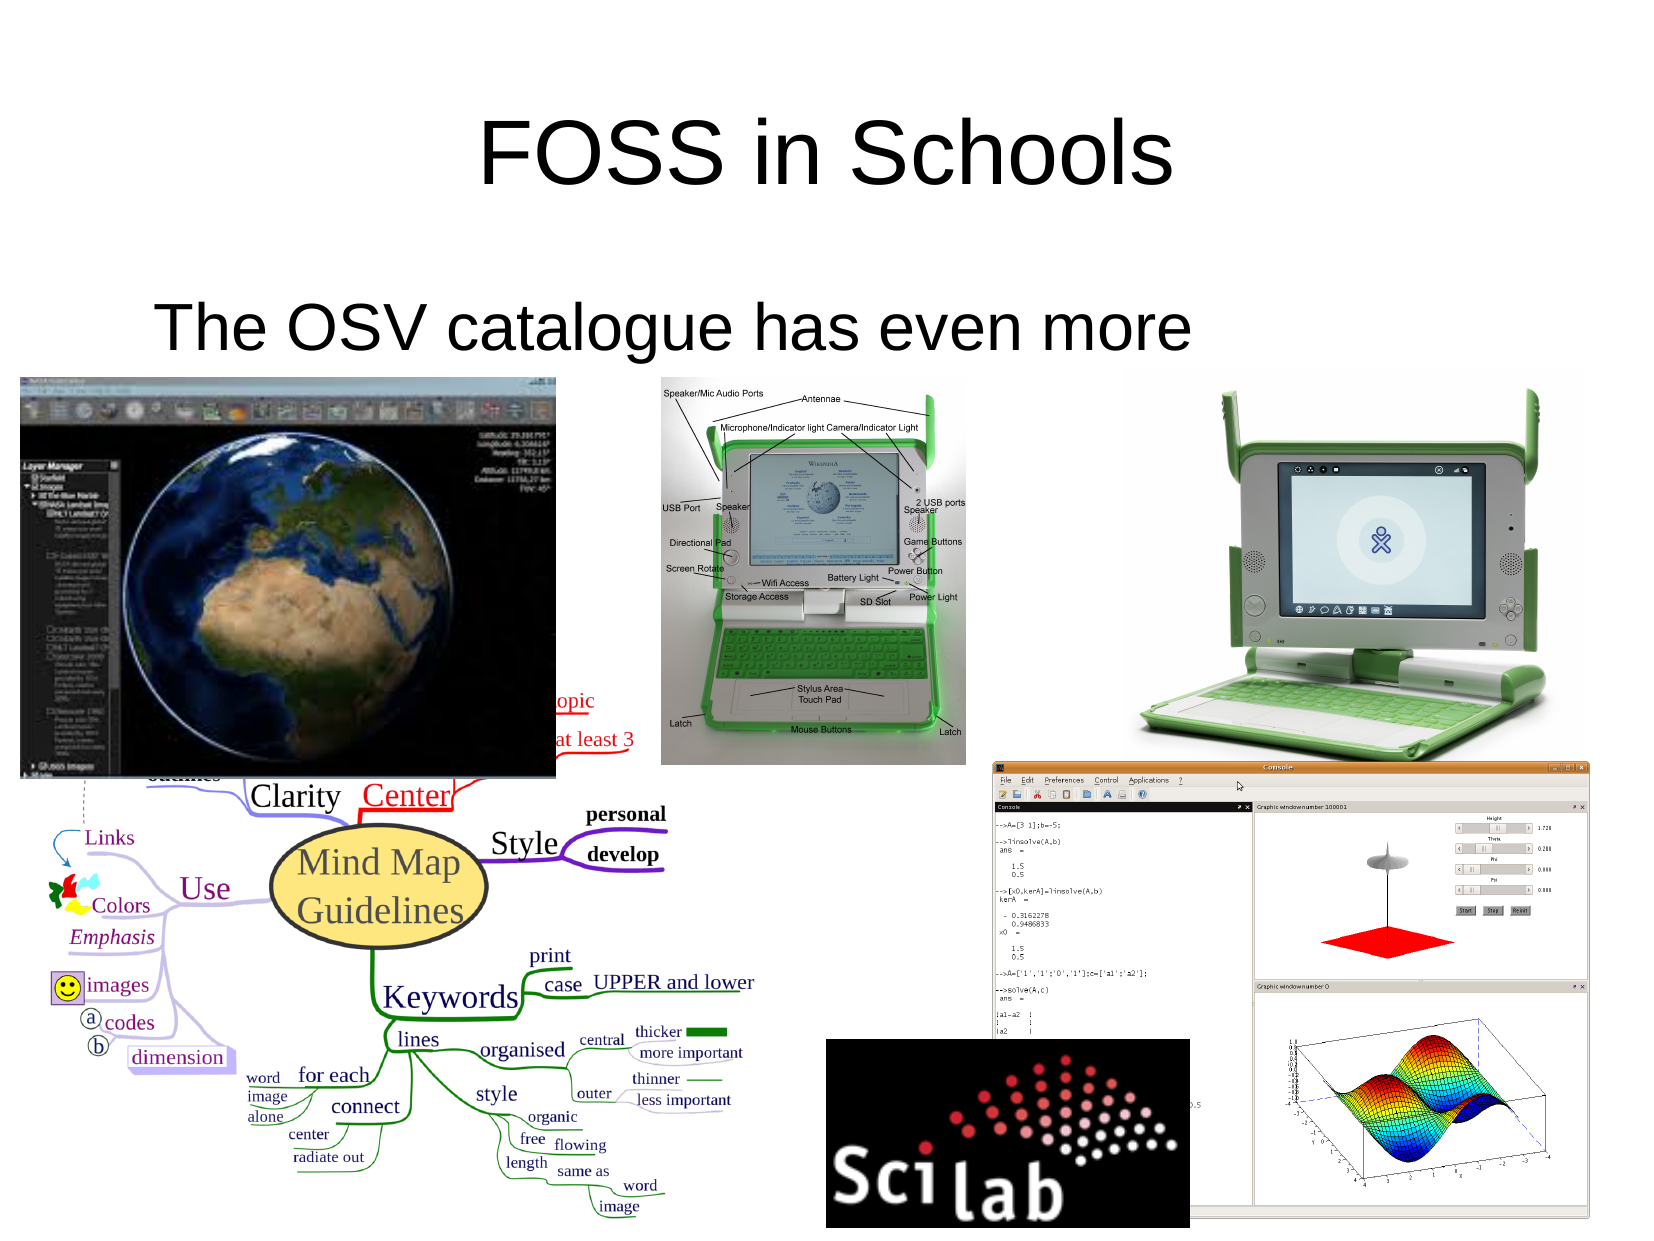

# FOSS in Schools
The OSV catalogue has even more